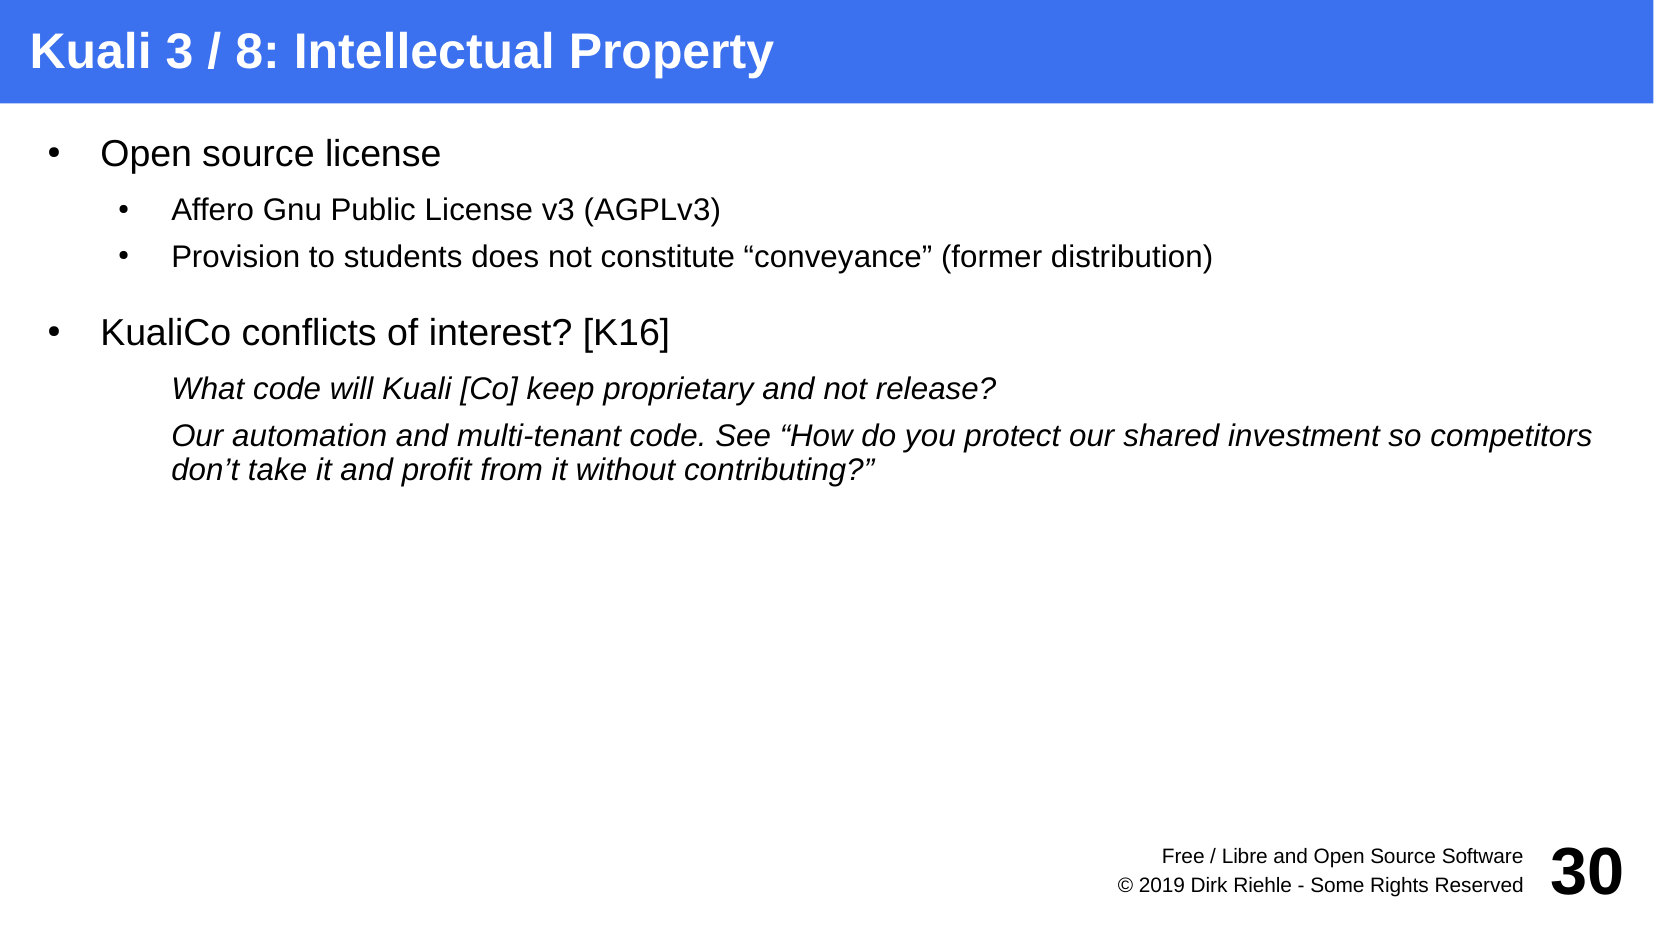

# Kuali 3 / 8: Intellectual Property
Open source license
Affero Gnu Public License v3 (AGPLv3)
Provision to students does not constitute “conveyance” (former distribution)
KualiCo conflicts of interest? [K16]
What code will Kuali [Co] keep proprietary and not release?
Our automation and multi-tenant code. See “How do you protect our shared investment so competitors don’t take it and profit from it without contributing?”
Free / Libre and Open Source Software
30
© 2019 Dirk Riehle - Some Rights Reserved